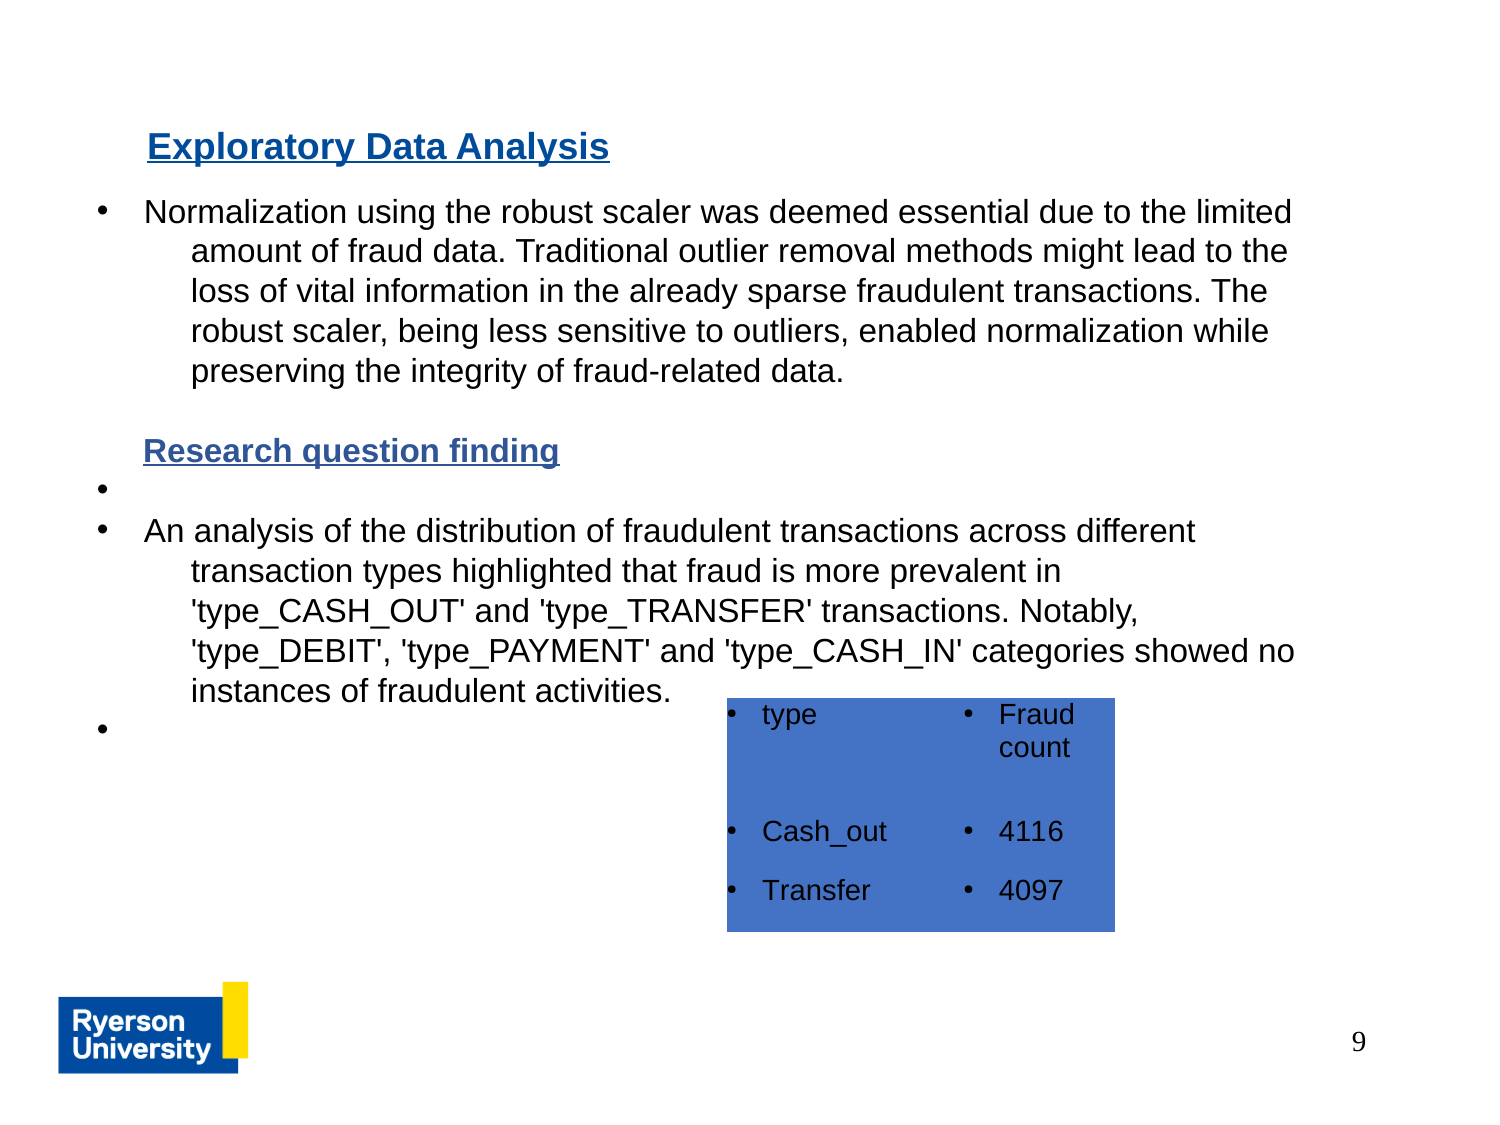

Exploratory Data Analysis
Normalization using the robust scaler was deemed essential due to the limited amount of fraud data. Traditional outlier removal methods might lead to the loss of vital information in the already sparse fraudulent transactions. The robust scaler, being less sensitive to outliers, enabled normalization while preserving the integrity of fraud-related data.
  Research question finding
An analysis of the distribution of fraudulent transactions across different transaction types highlighted that fraud is more prevalent in 'type_CASH_OUT' and 'type_TRANSFER' transactions. Notably, 'type_DEBIT', 'type_PAYMENT' and 'type_CASH_IN' categories showed no instances of fraudulent activities.
| type | Fraud count |
| --- | --- |
| Cash\_out | 4116 |
| Transfer | 4097 |